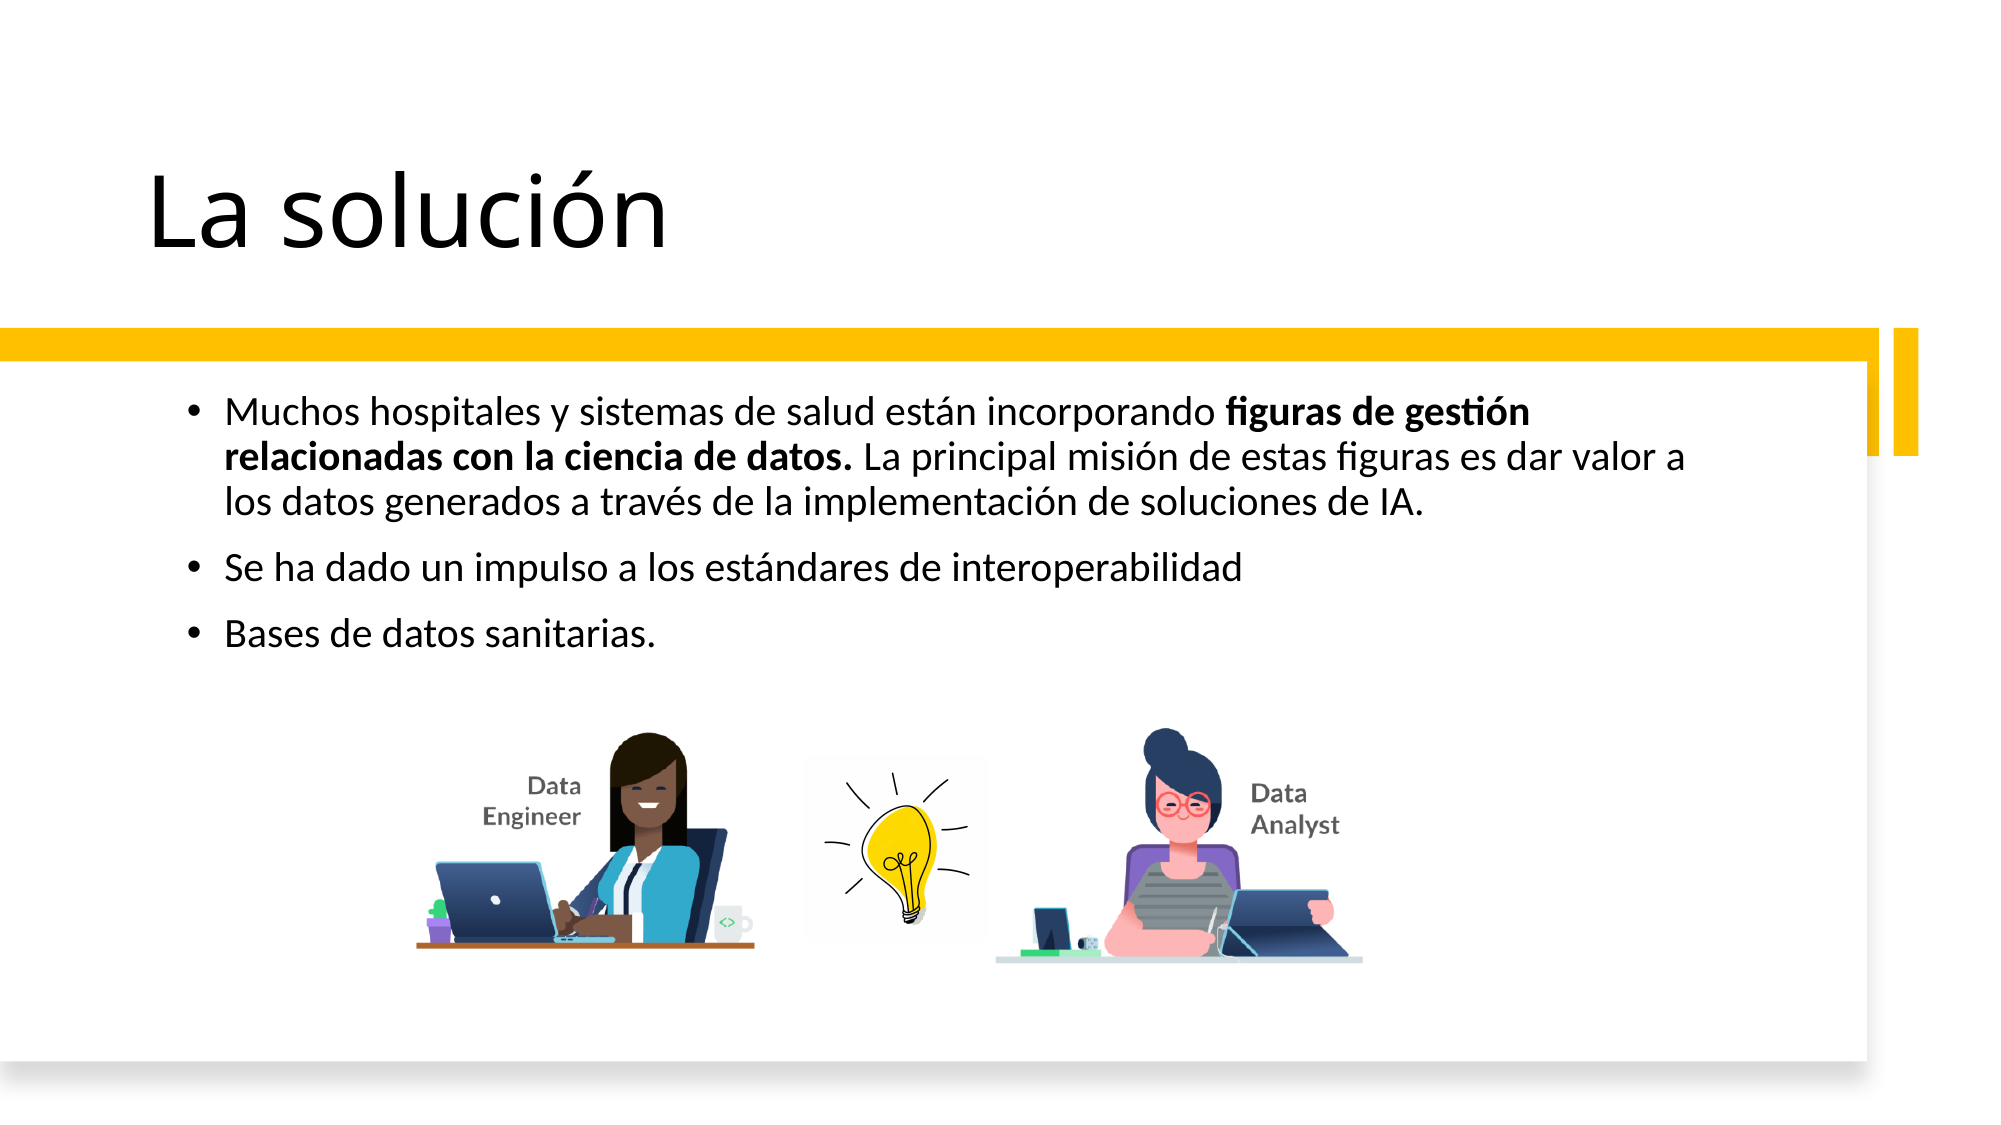

# La solución
Muchos hospitales y sistemas de salud están incorporando figuras de gestión relacionadas con la ciencia de datos. La principal misión de estas figuras es dar valor a los datos generados a través de la implementación de soluciones de IA.
Se ha dado un impulso a los estándares de interoperabilidad
Bases de datos sanitarias.